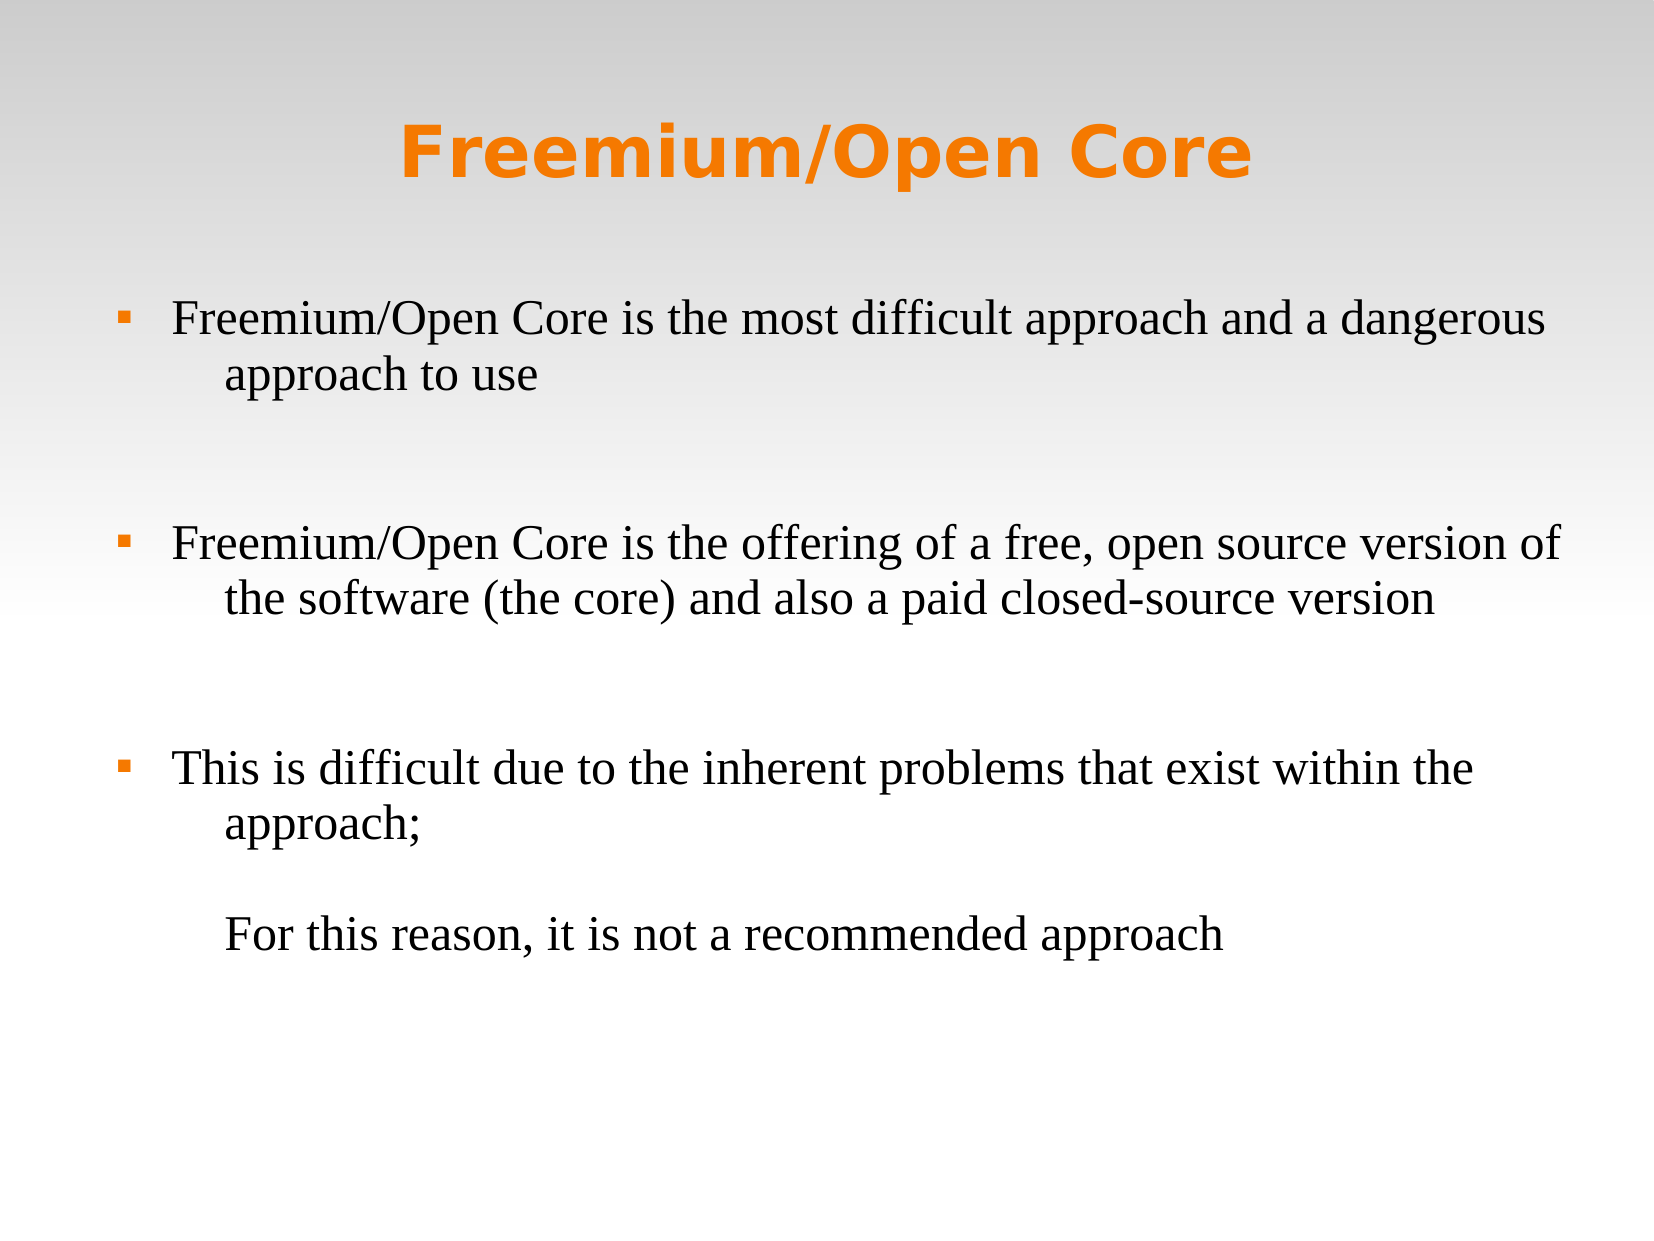

# Freemium/Open Core
Freemium/Open Core is the most difficult approach and a dangerous approach to use
Freemium/Open Core is the offering of a free, open source version of the software (the core) and also a paid closed-source version
This is difficult due to the inherent problems that exist within the approach;
For this reason, it is not a recommended approach